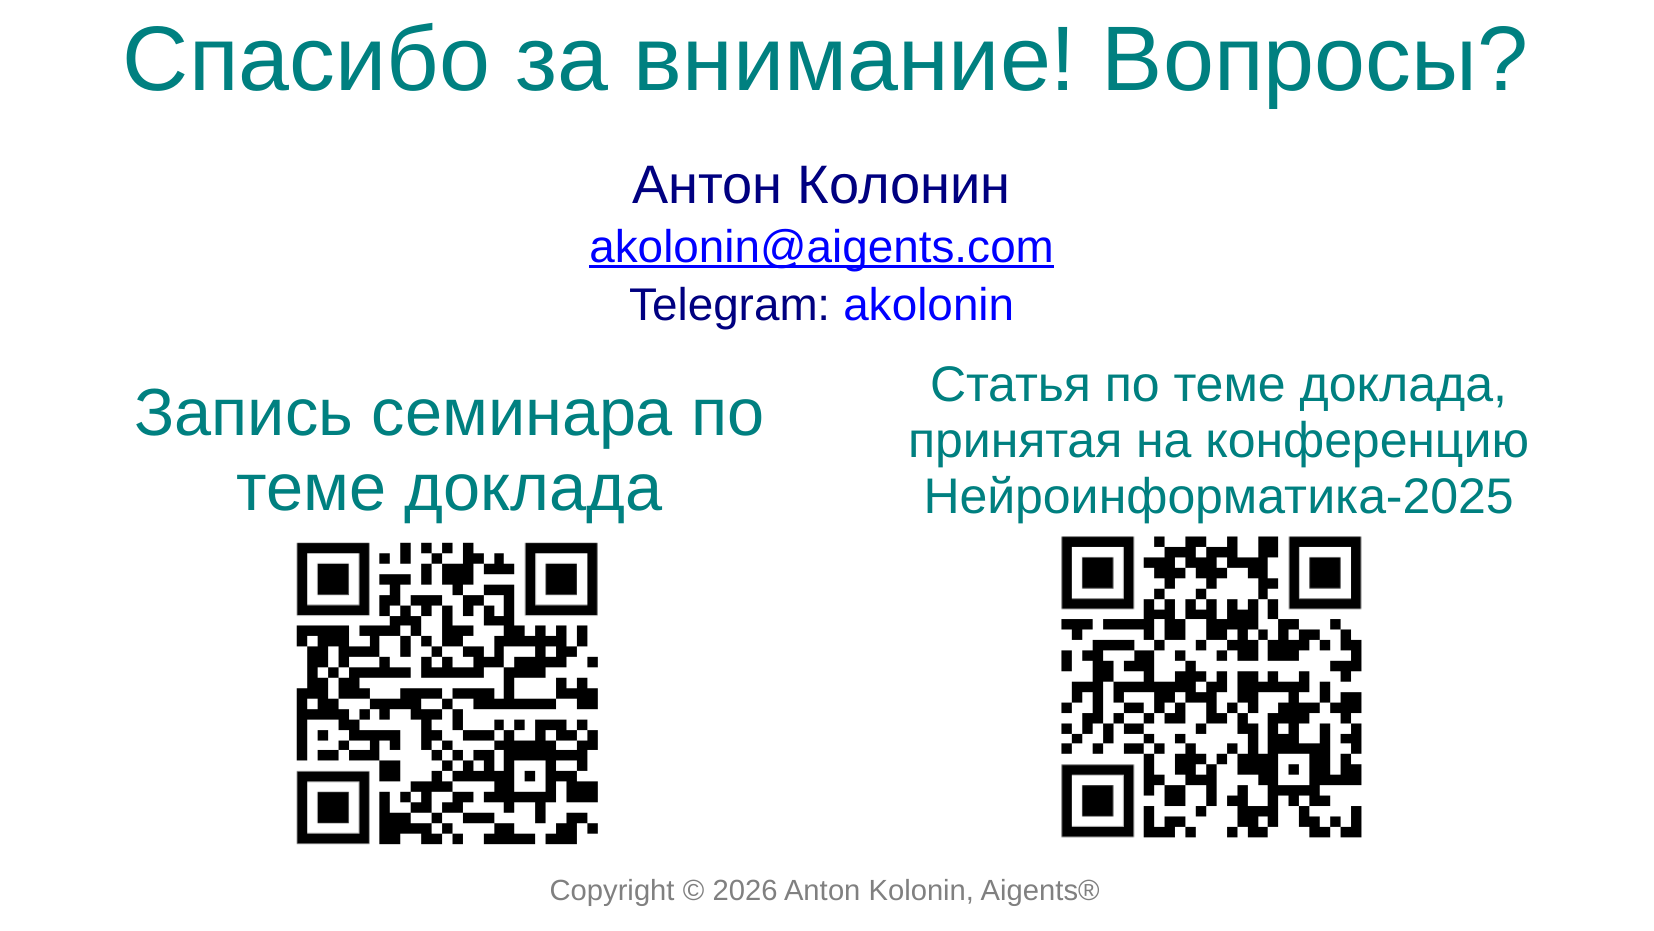

Спасибо за внимание! Вопросы?
Антон Колонин
akolonin@aigents.com
Telegram: akolonin
Статья по теме доклада, принятая на конференцию Нейроинформатика-2025
Запись семинара по теме доклада
Copyright © 2026 Anton Kolonin, Aigents®